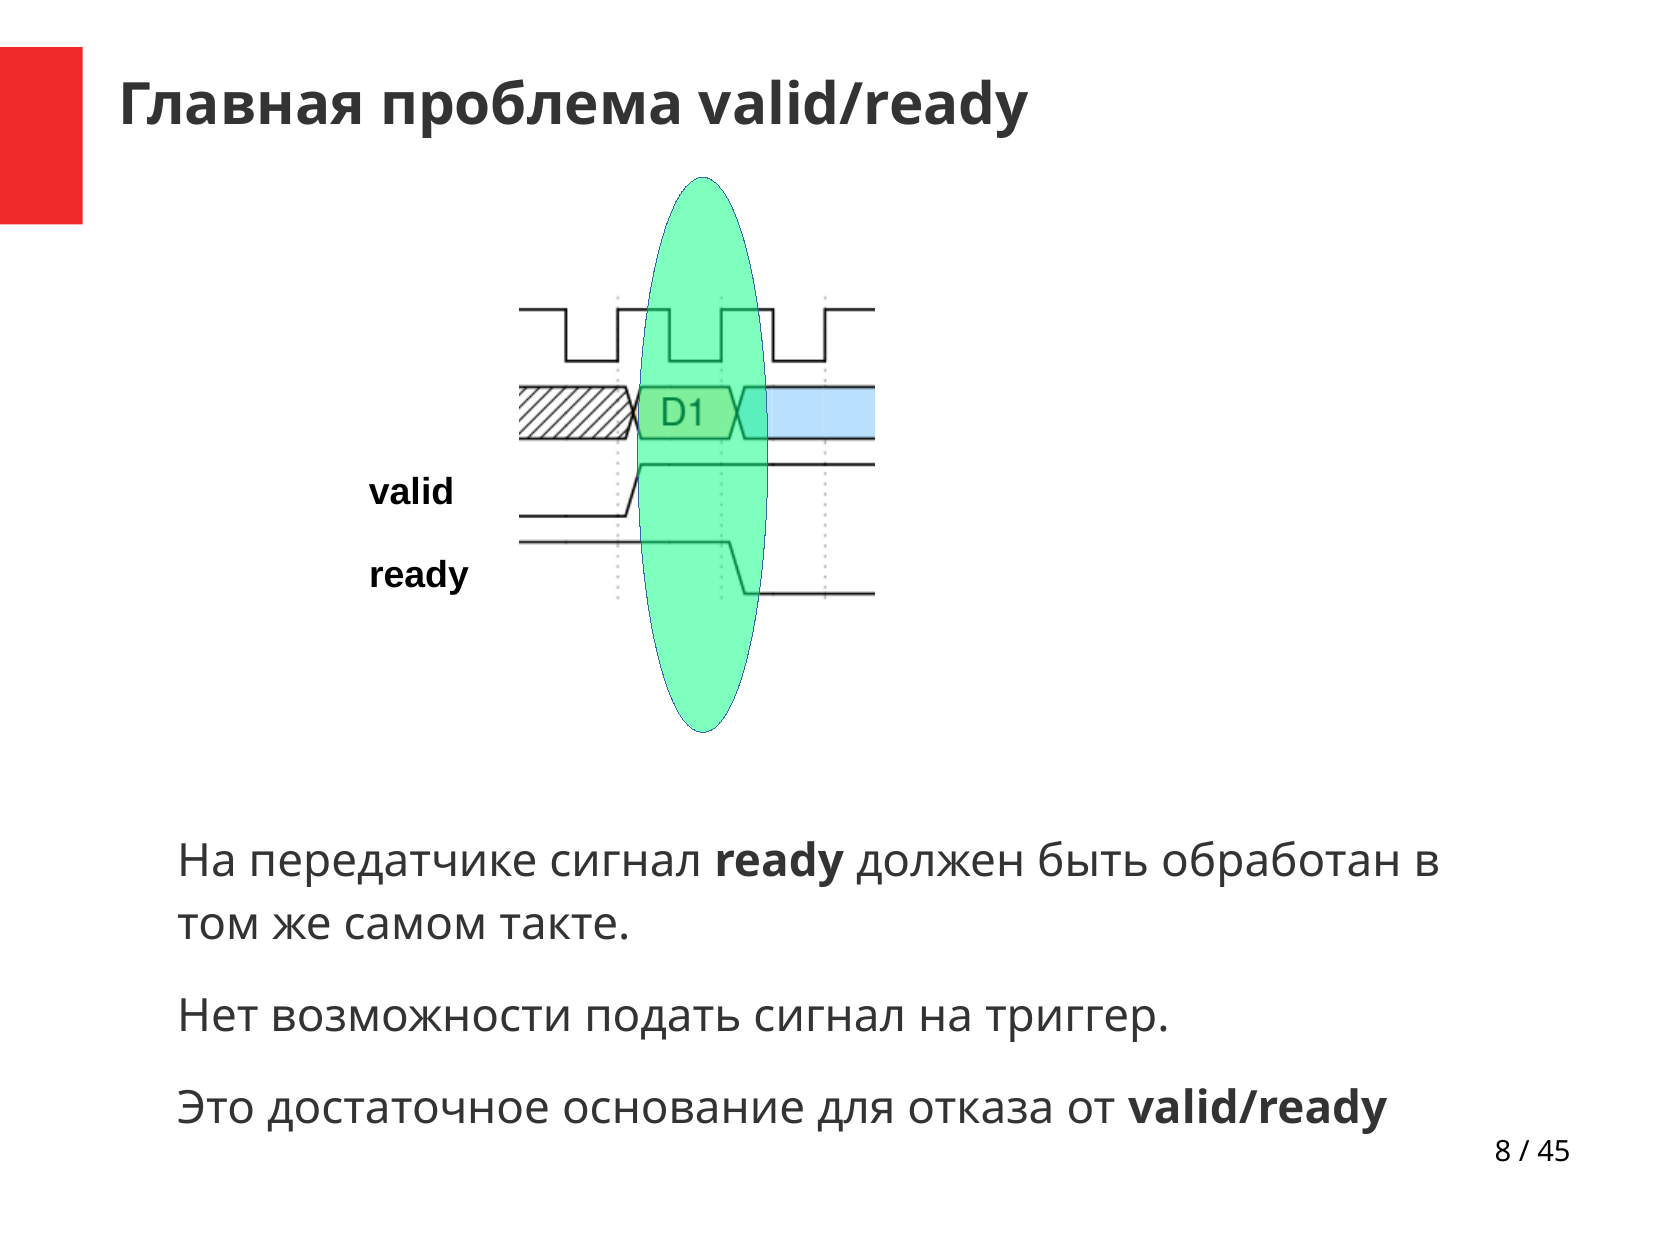

# Главная проблема valid/ready
valid
ready
На передатчике сигнал ready должен быть обработан в том же самом такте.
Нет возможности подать сигнал на триггер.
Это достаточное основание для отказа от valid/ready
8